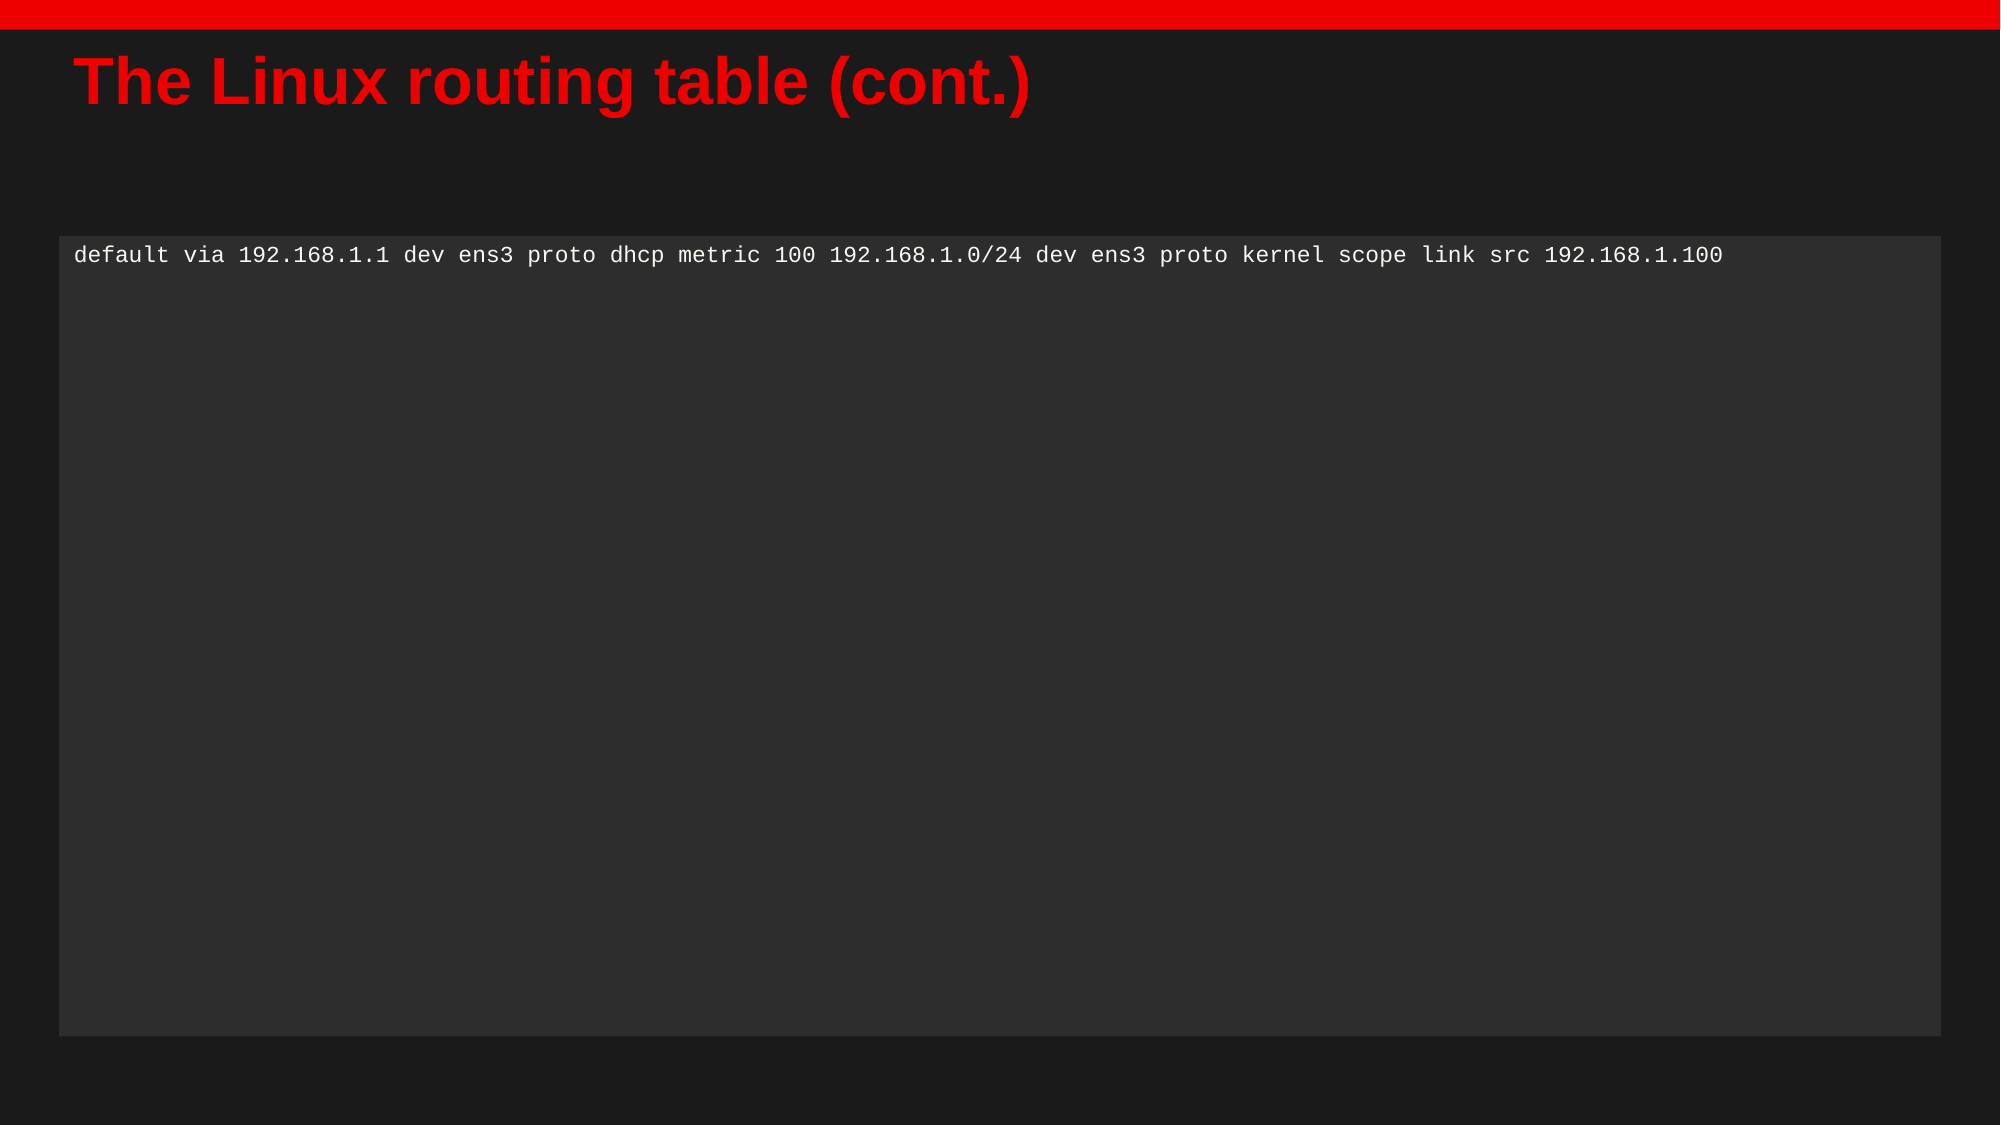

The Linux routing table (cont.)
default via 192.168.1.1 dev ens3 proto dhcp metric 100 192.168.1.0/24 dev ens3 proto kernel scope link src 192.168.1.100